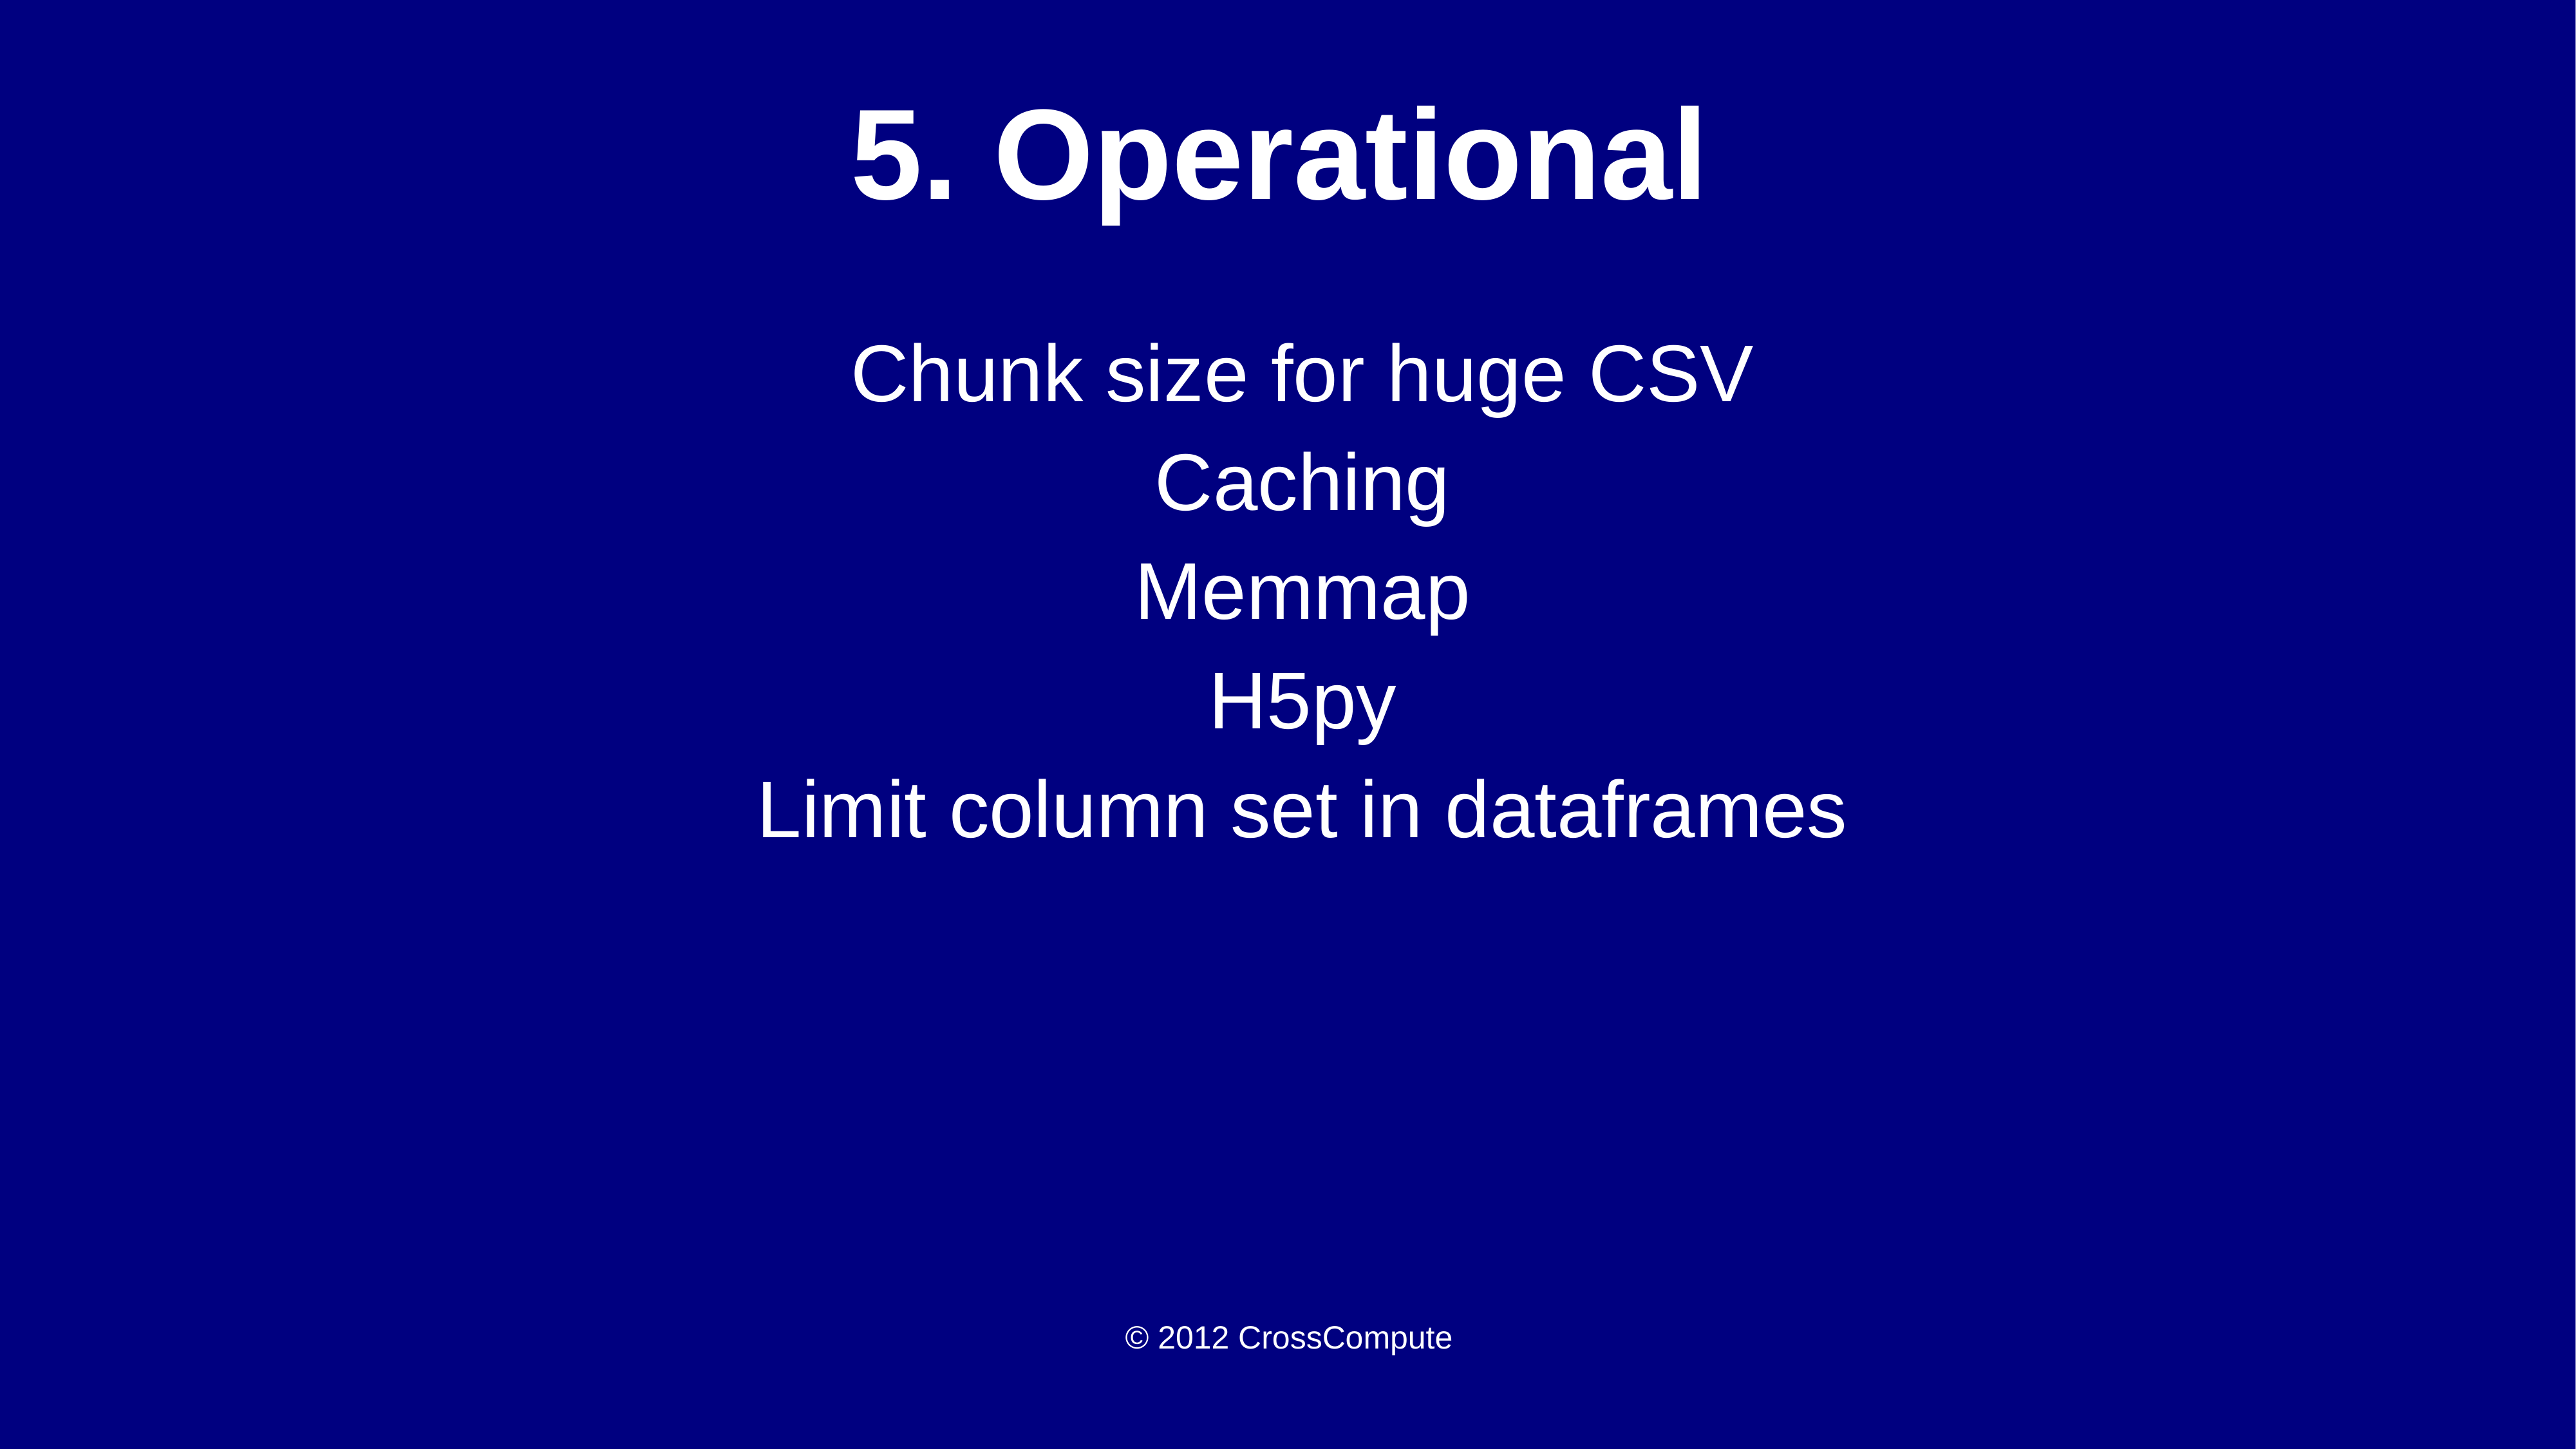

# 5. Operational
Chunk size for huge CSV
Caching
Memmap
H5py
Limit column set in dataframes
© 2012 CrossCompute